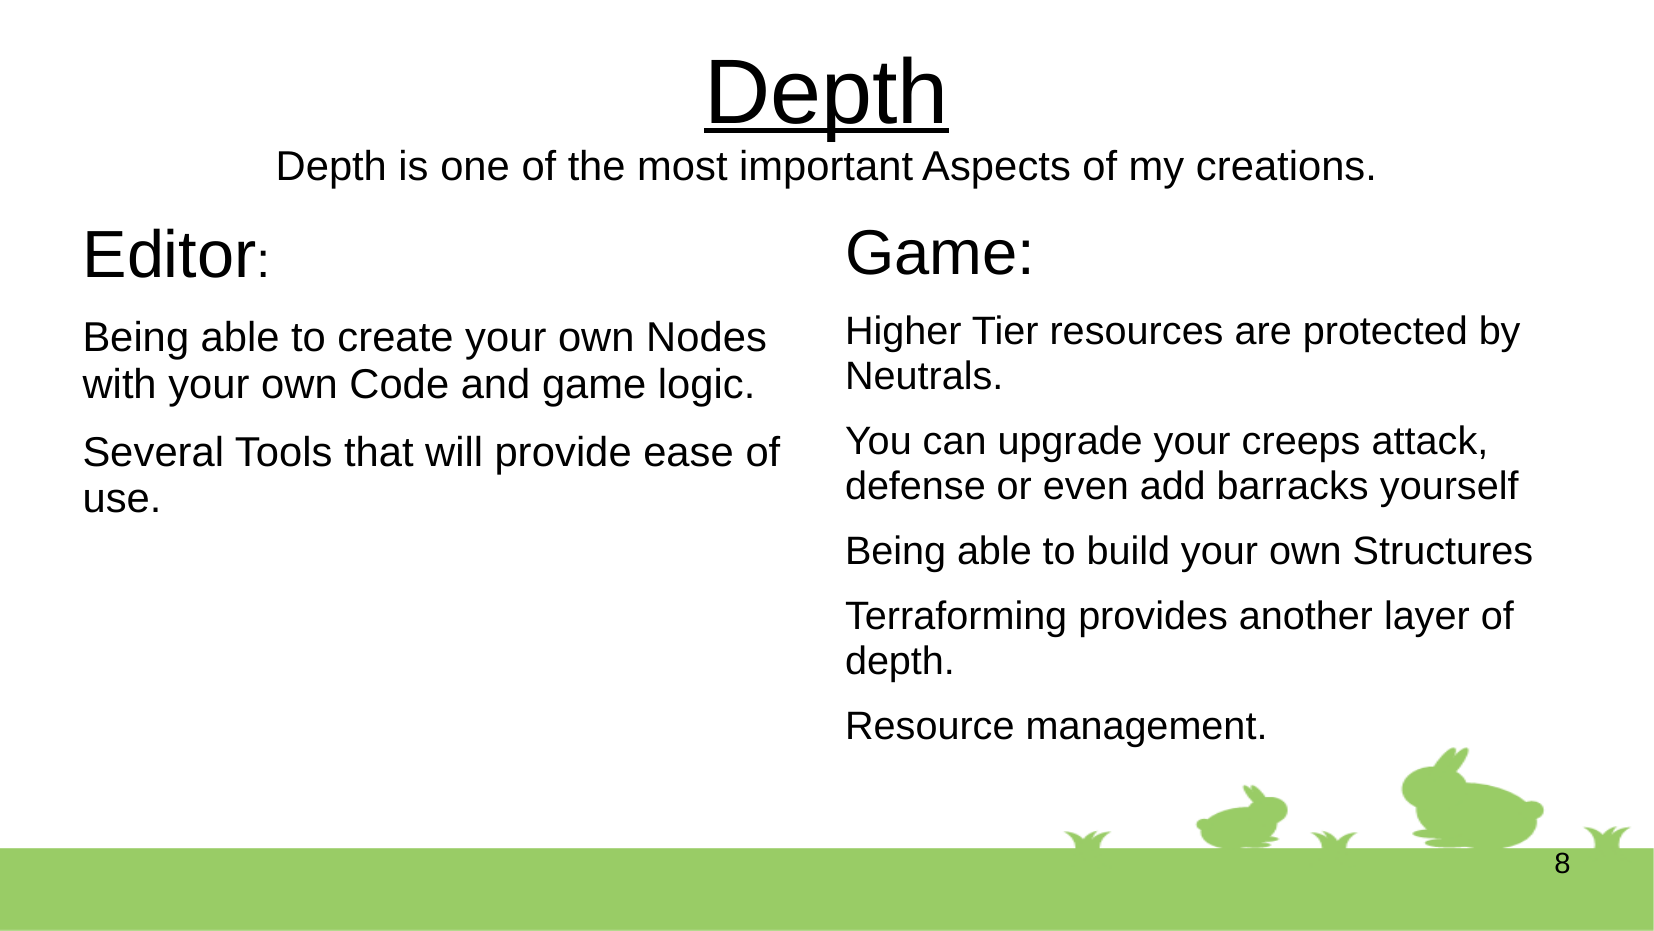

# Depth Depth is one of the most important Aspects of my creations.
Editor:
Being able to create your own Nodes with your own Code and game logic.
Several Tools that will provide ease of use.
Game:
Higher Tier resources are protected by Neutrals.
You can upgrade your creeps attack, defense or even add barracks yourself
Being able to build your own Structures
Terraforming provides another layer of depth.
Resource management.
8